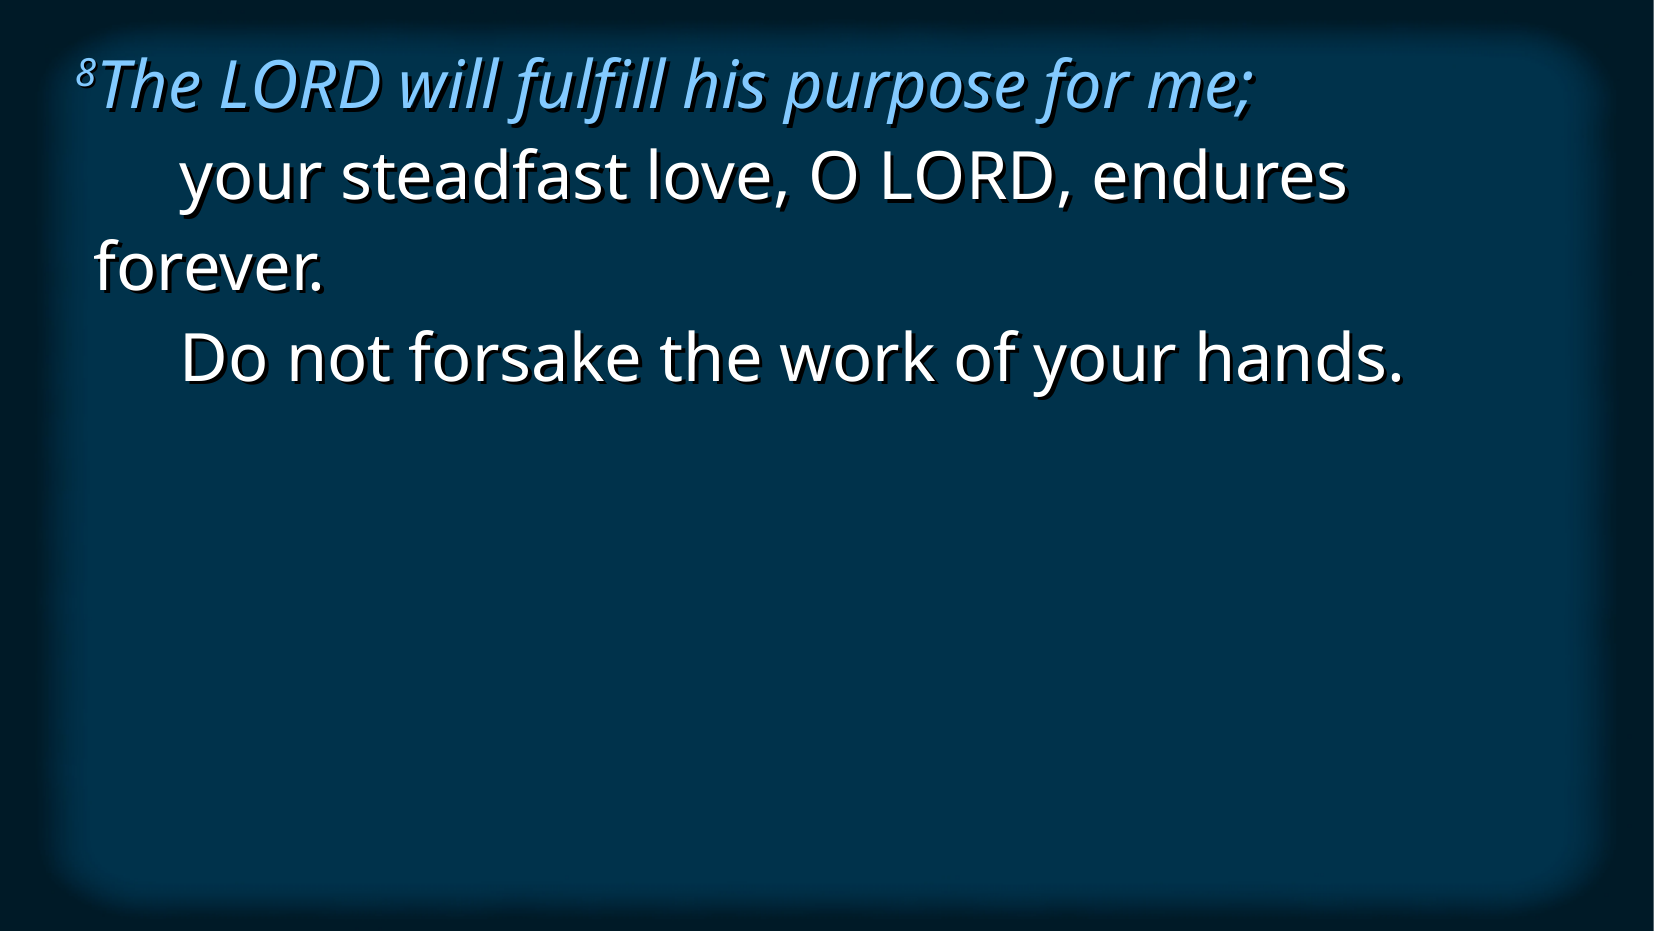

8The LORD will fulfill his purpose for me;
 your steadfast love, O LORD, endures forever.
 Do not forsake the work of your hands.